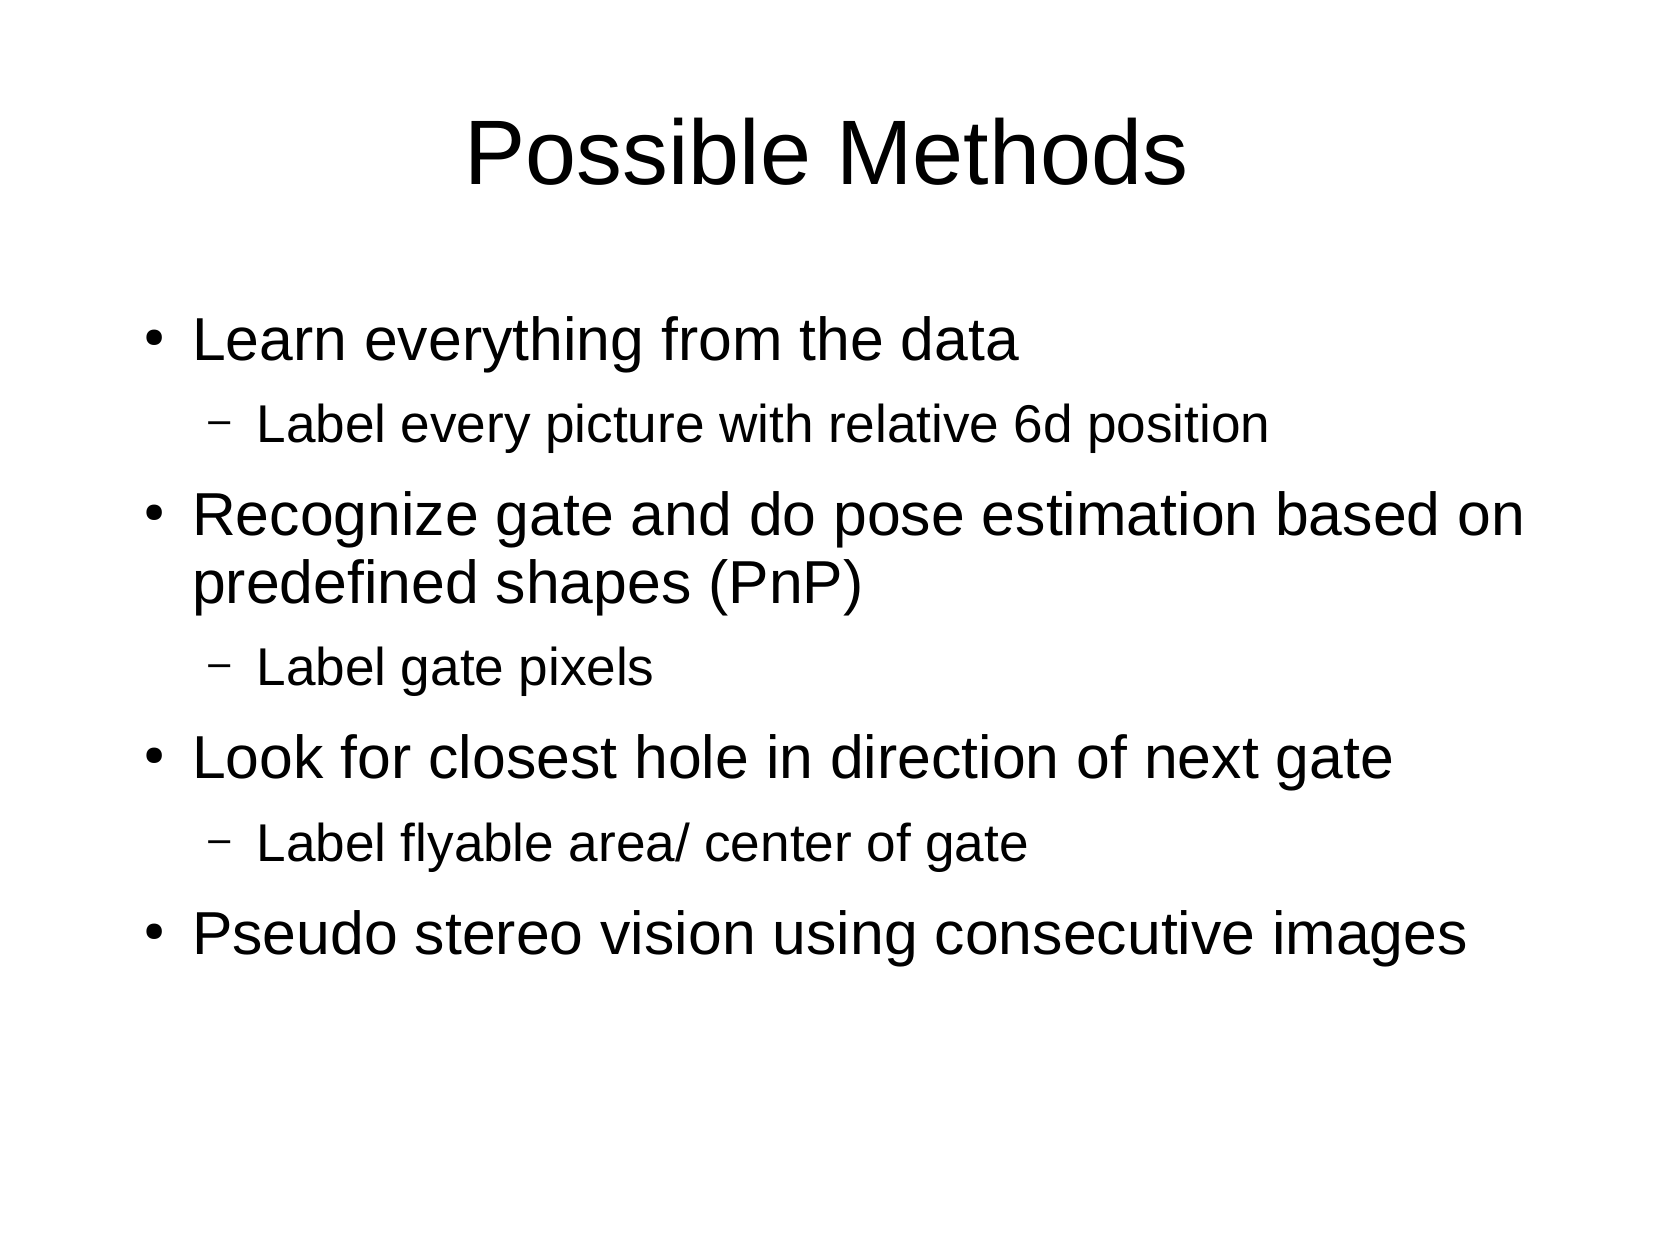

# Possible Methods
Learn everything from the data
Label every picture with relative 6d position
Recognize gate and do pose estimation based on predefined shapes (PnP)
Label gate pixels
Look for closest hole in direction of next gate
Label flyable area/ center of gate
Pseudo stereo vision using consecutive images